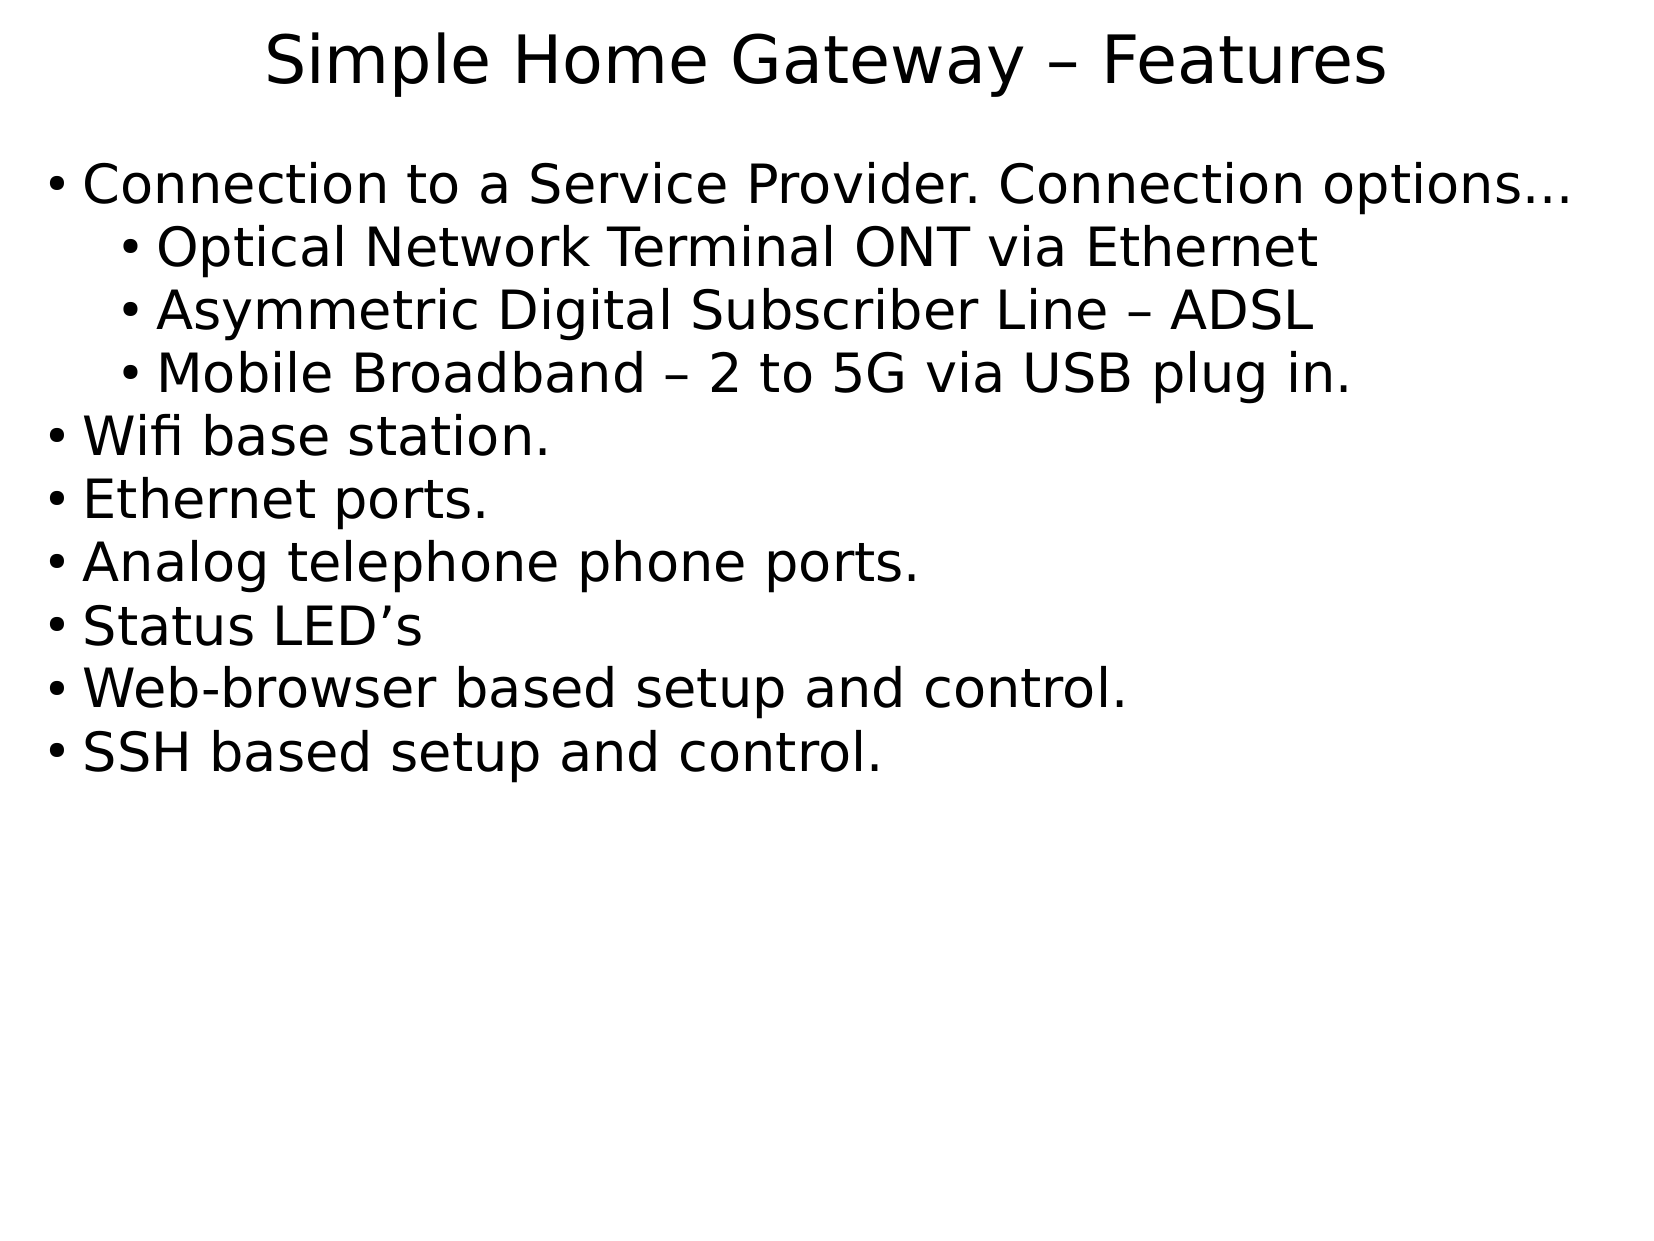

# Simple Home Gateway – Features
Connection to a Service Provider. Connection options...
Optical Network Terminal ONT via Ethernet
Asymmetric Digital Subscriber Line – ADSL
Mobile Broadband – 2 to 5G via USB plug in.
Wifi base station.
Ethernet ports.
Analog telephone phone ports.
Status LED’s
Web-browser based setup and control.
SSH based setup and control.